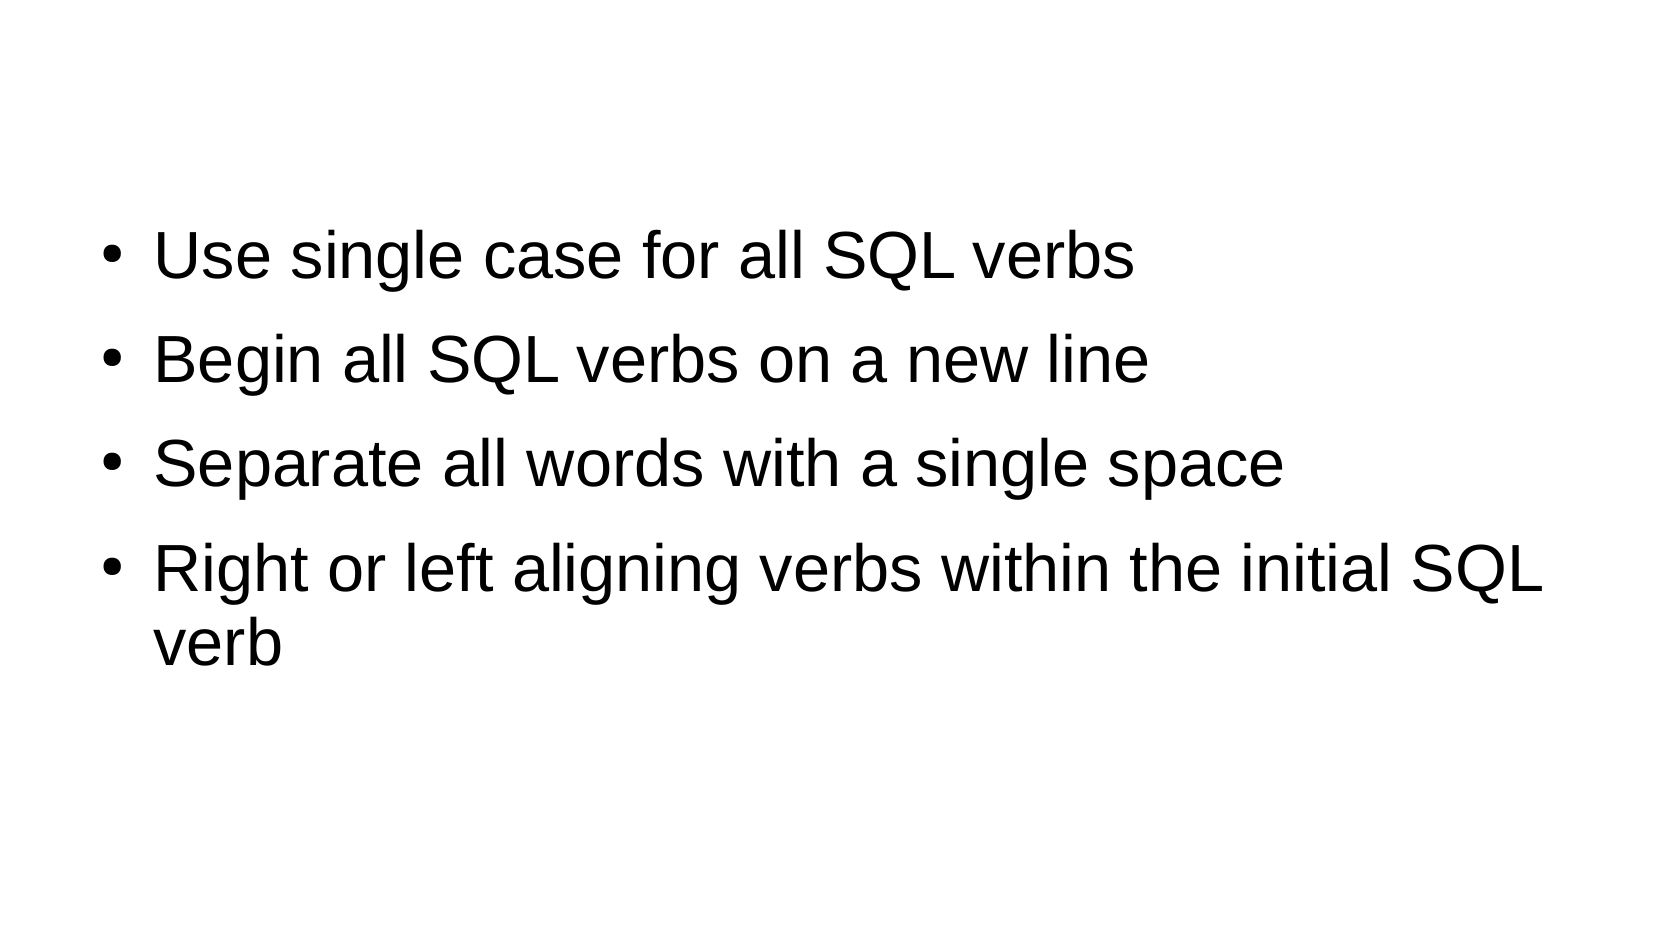

# Use single case for all SQL verbs
Begin all SQL verbs on a new line
Separate all words with a single space
Right or left aligning verbs within the initial SQL verb